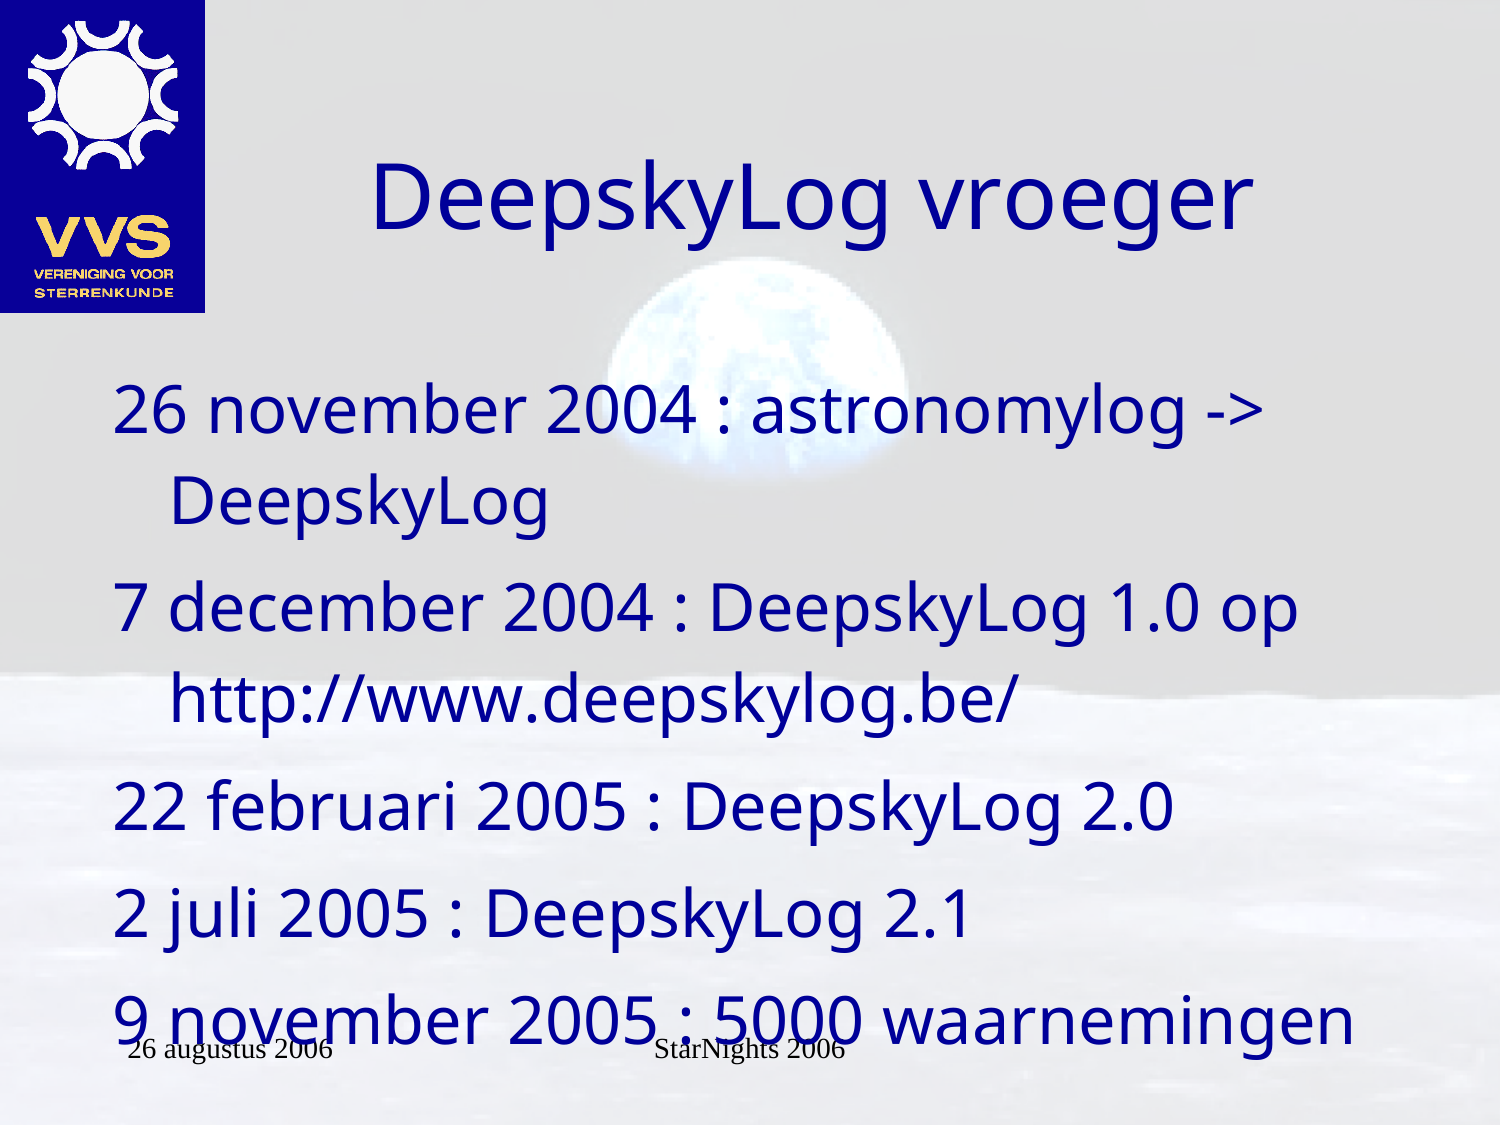

# DeepskyLog vroeger
26 november 2004 : astronomylog -> DeepskyLog
7 december 2004 : DeepskyLog 1.0 op http://www.deepskylog.be/
22 februari 2005 : DeepskyLog 2.0
2 juli 2005 : DeepskyLog 2.1
9 november 2005 : 5000 waarnemingen
26 augustus 2006
StarNights 2006